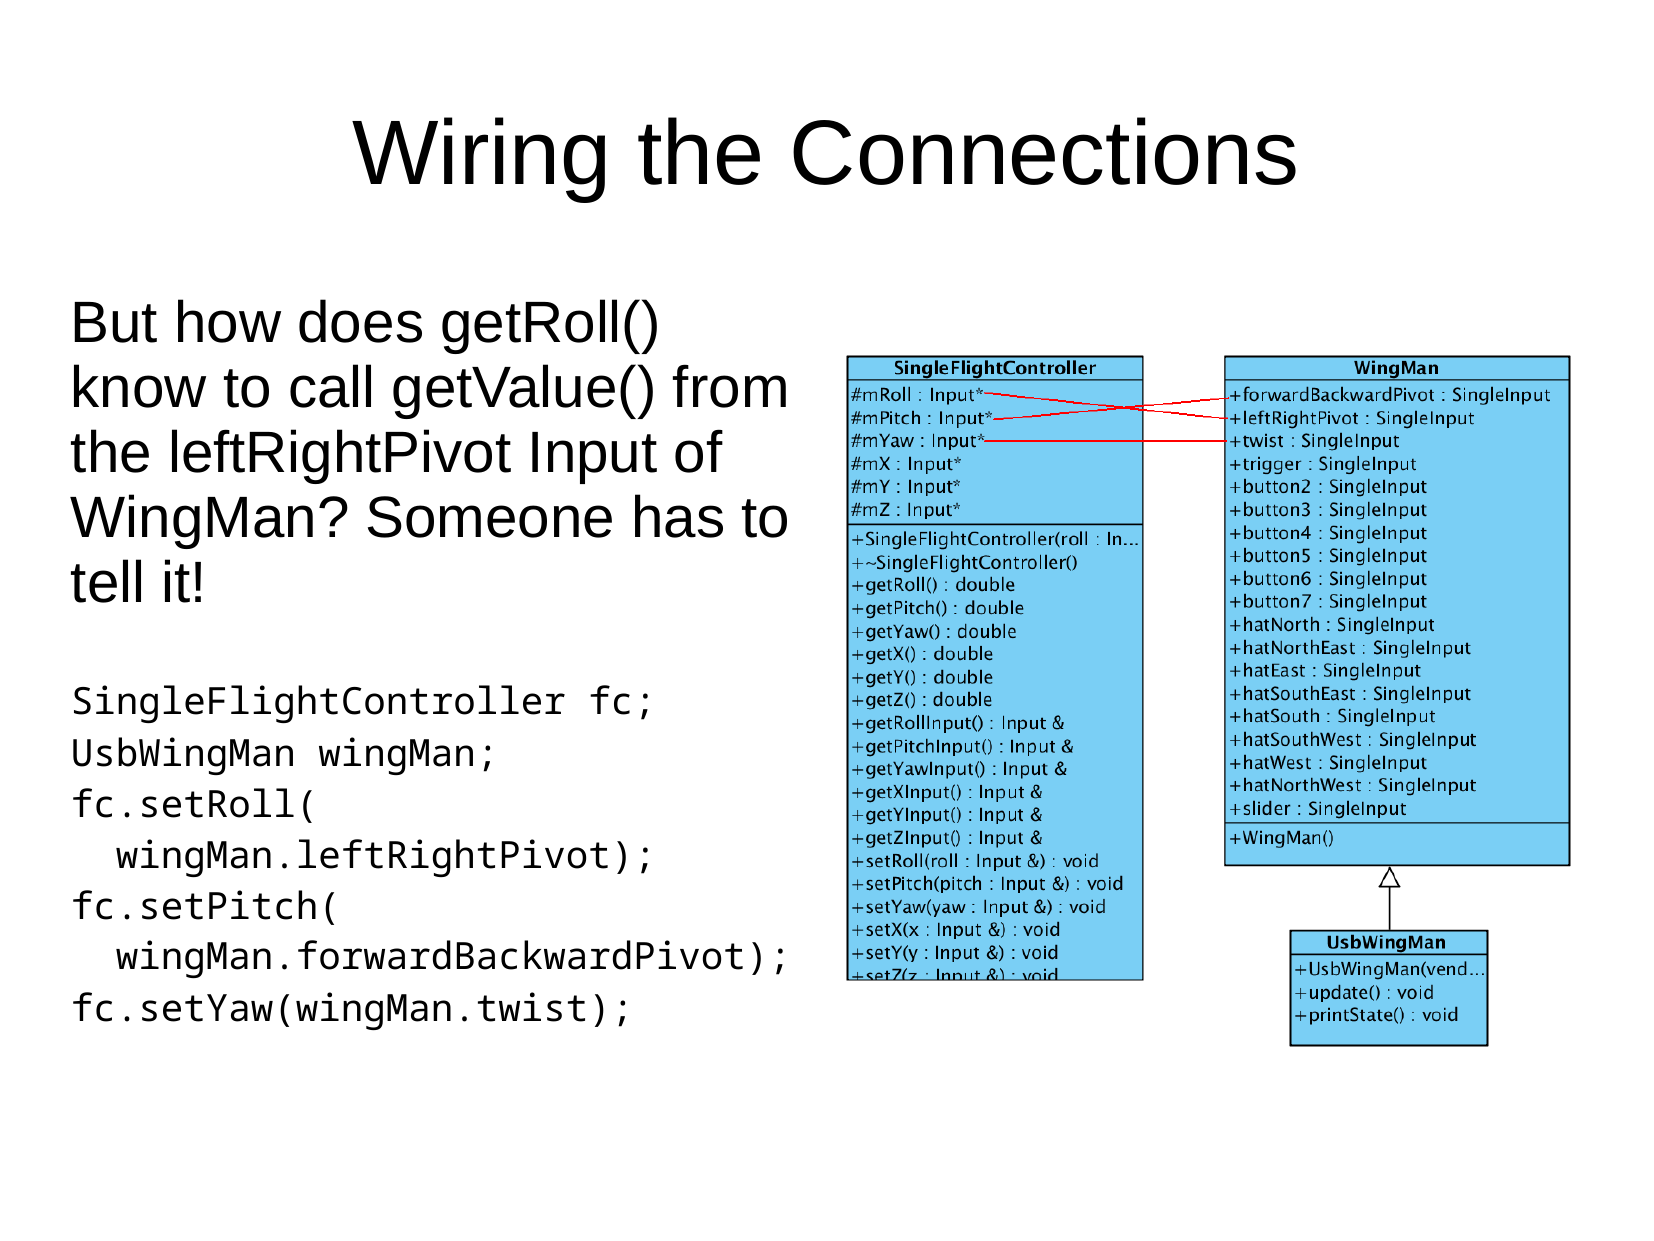

Wiring the Connections
# But how does getRoll() know to call getValue() from the leftRightPivot Input of WingMan? Someone has to tell it!
SingleFlightController fc;
UsbWingMan wingMan;
fc.setRoll(
 wingMan.leftRightPivot);
fc.setPitch(
 wingMan.forwardBackwardPivot);
fc.setYaw(wingMan.twist);